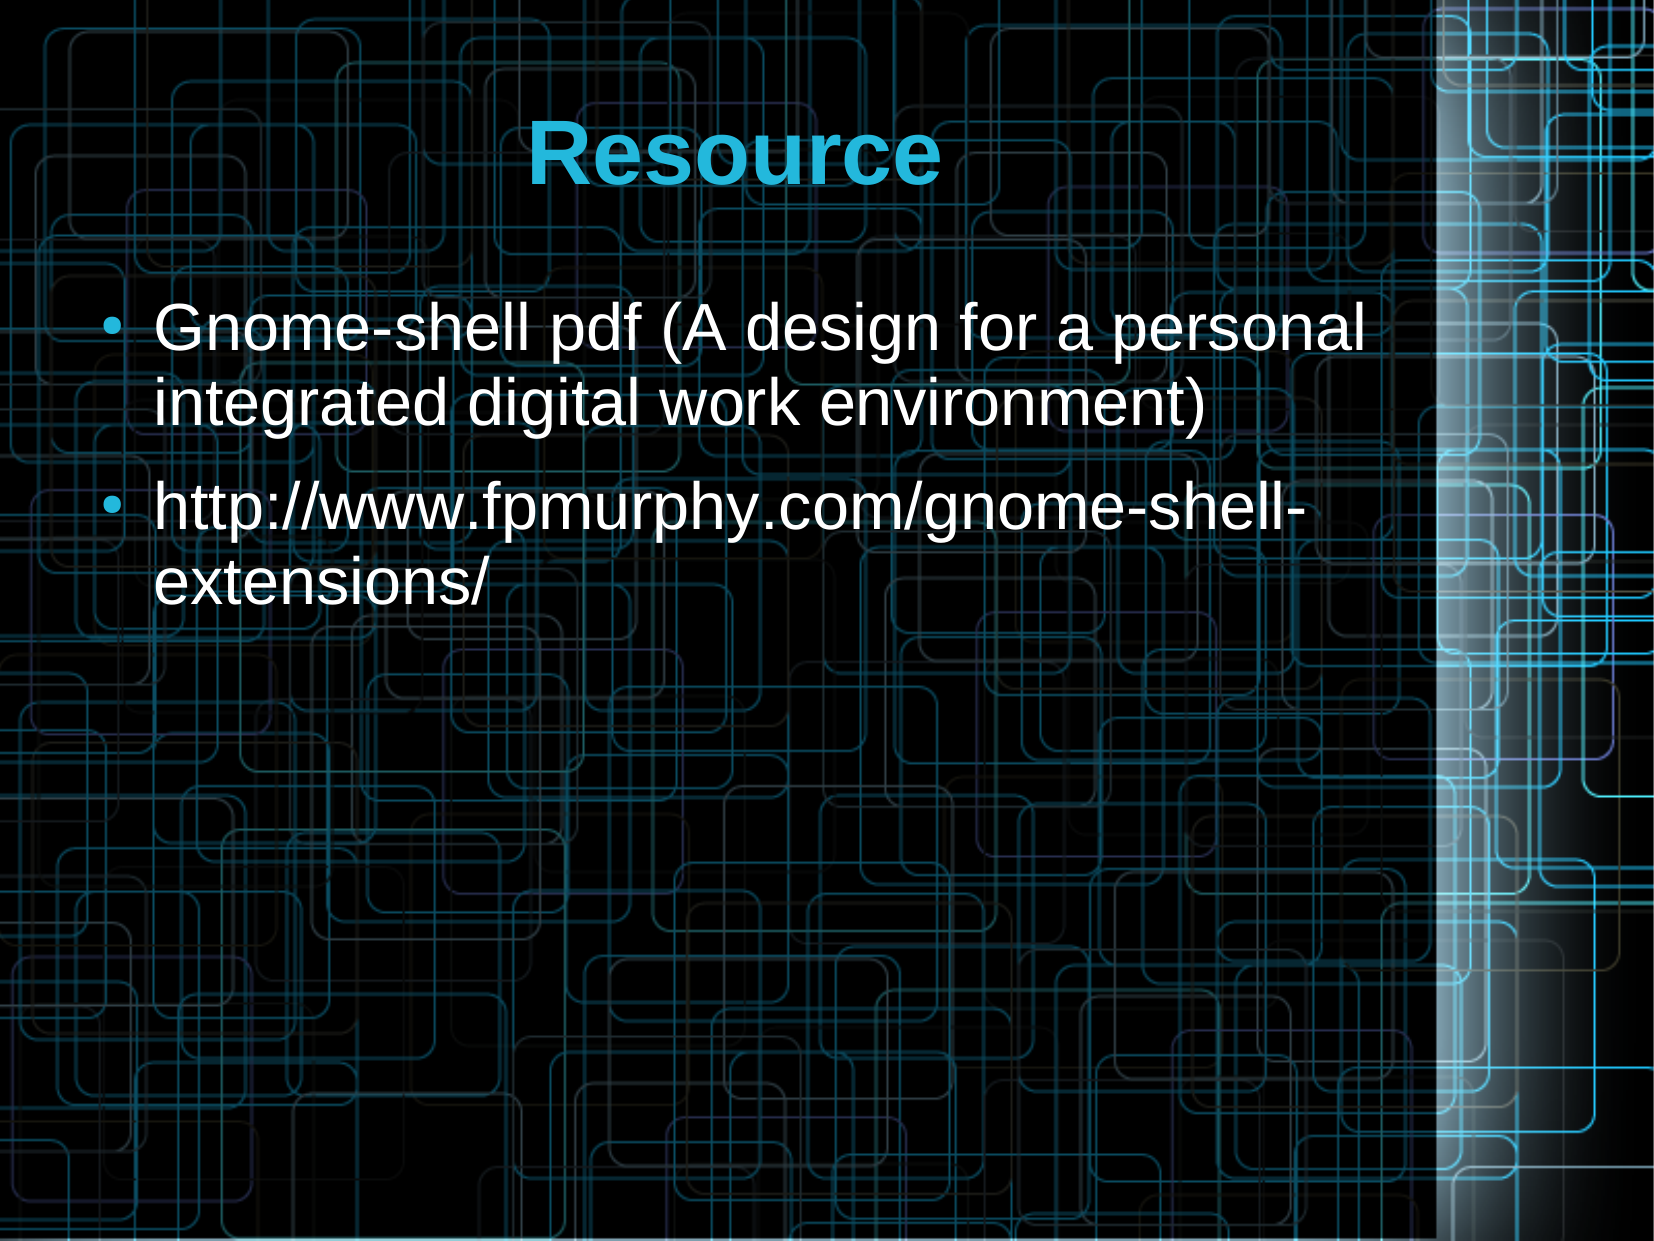

# Resource
Gnome-shell pdf (A design for a personal integrated digital work environment)
http://www.fpmurphy.com/gnome-shell-extensions/